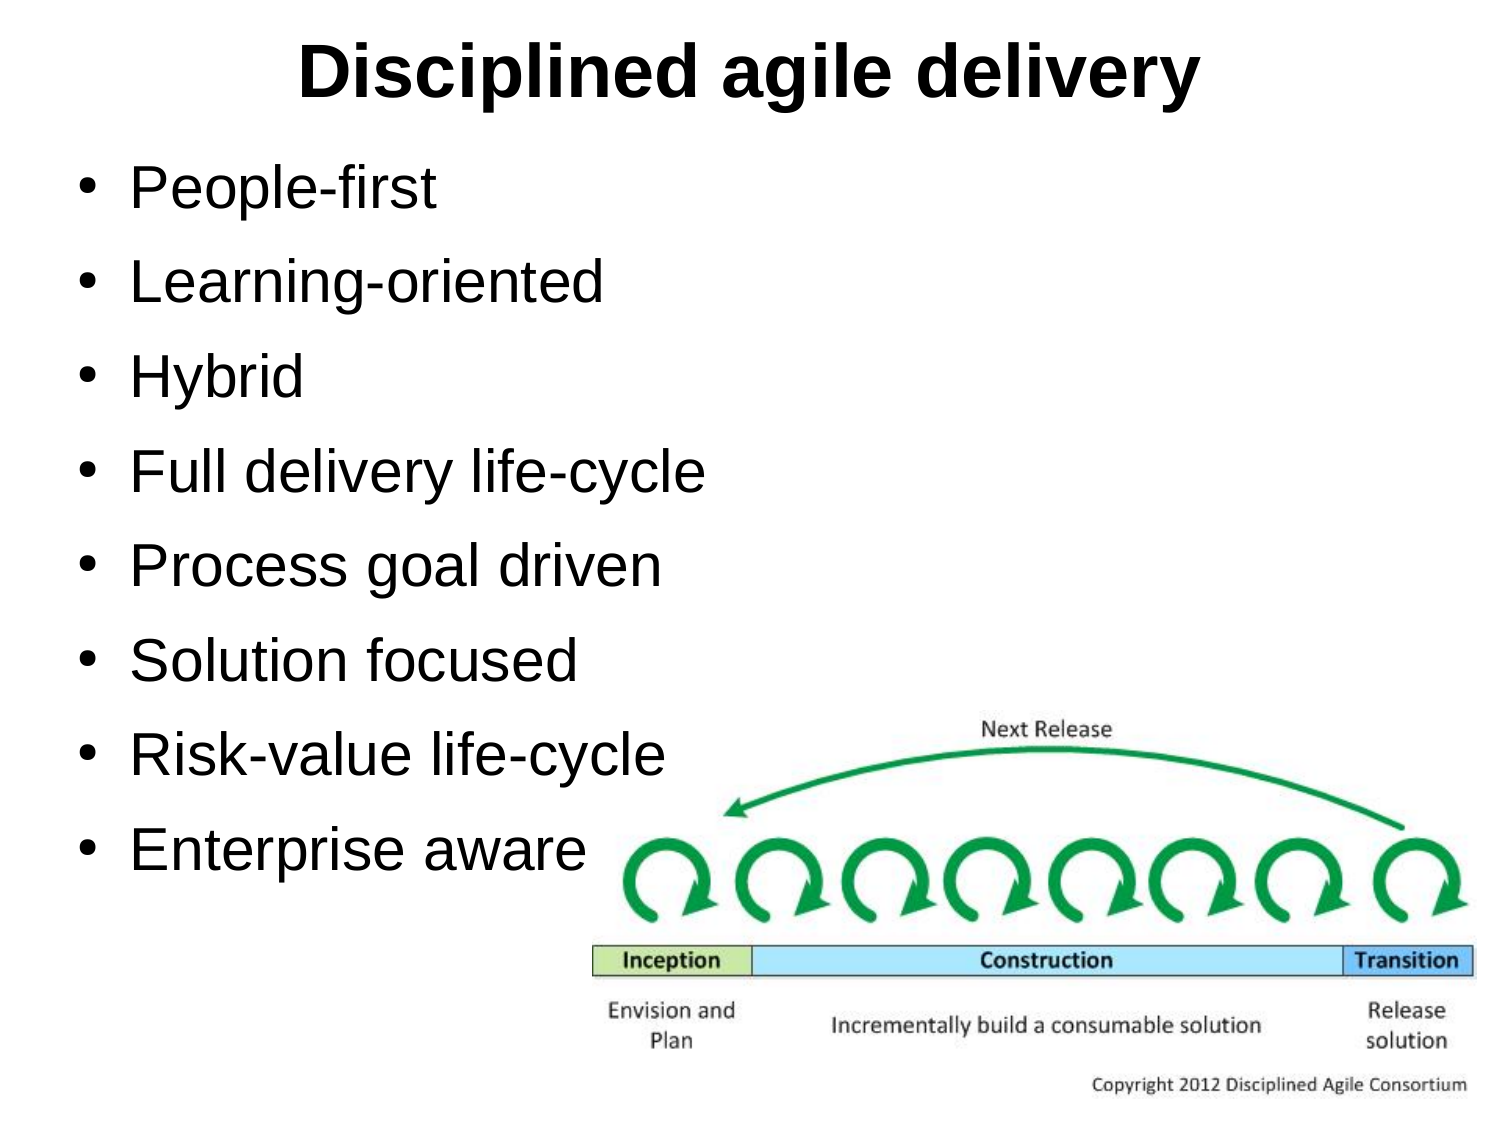

# Disciplined agile delivery
People-first
Learning-oriented
Hybrid
Full delivery life-cycle
Process goal driven
Solution focused
Risk-value life-cycle
Enterprise aware